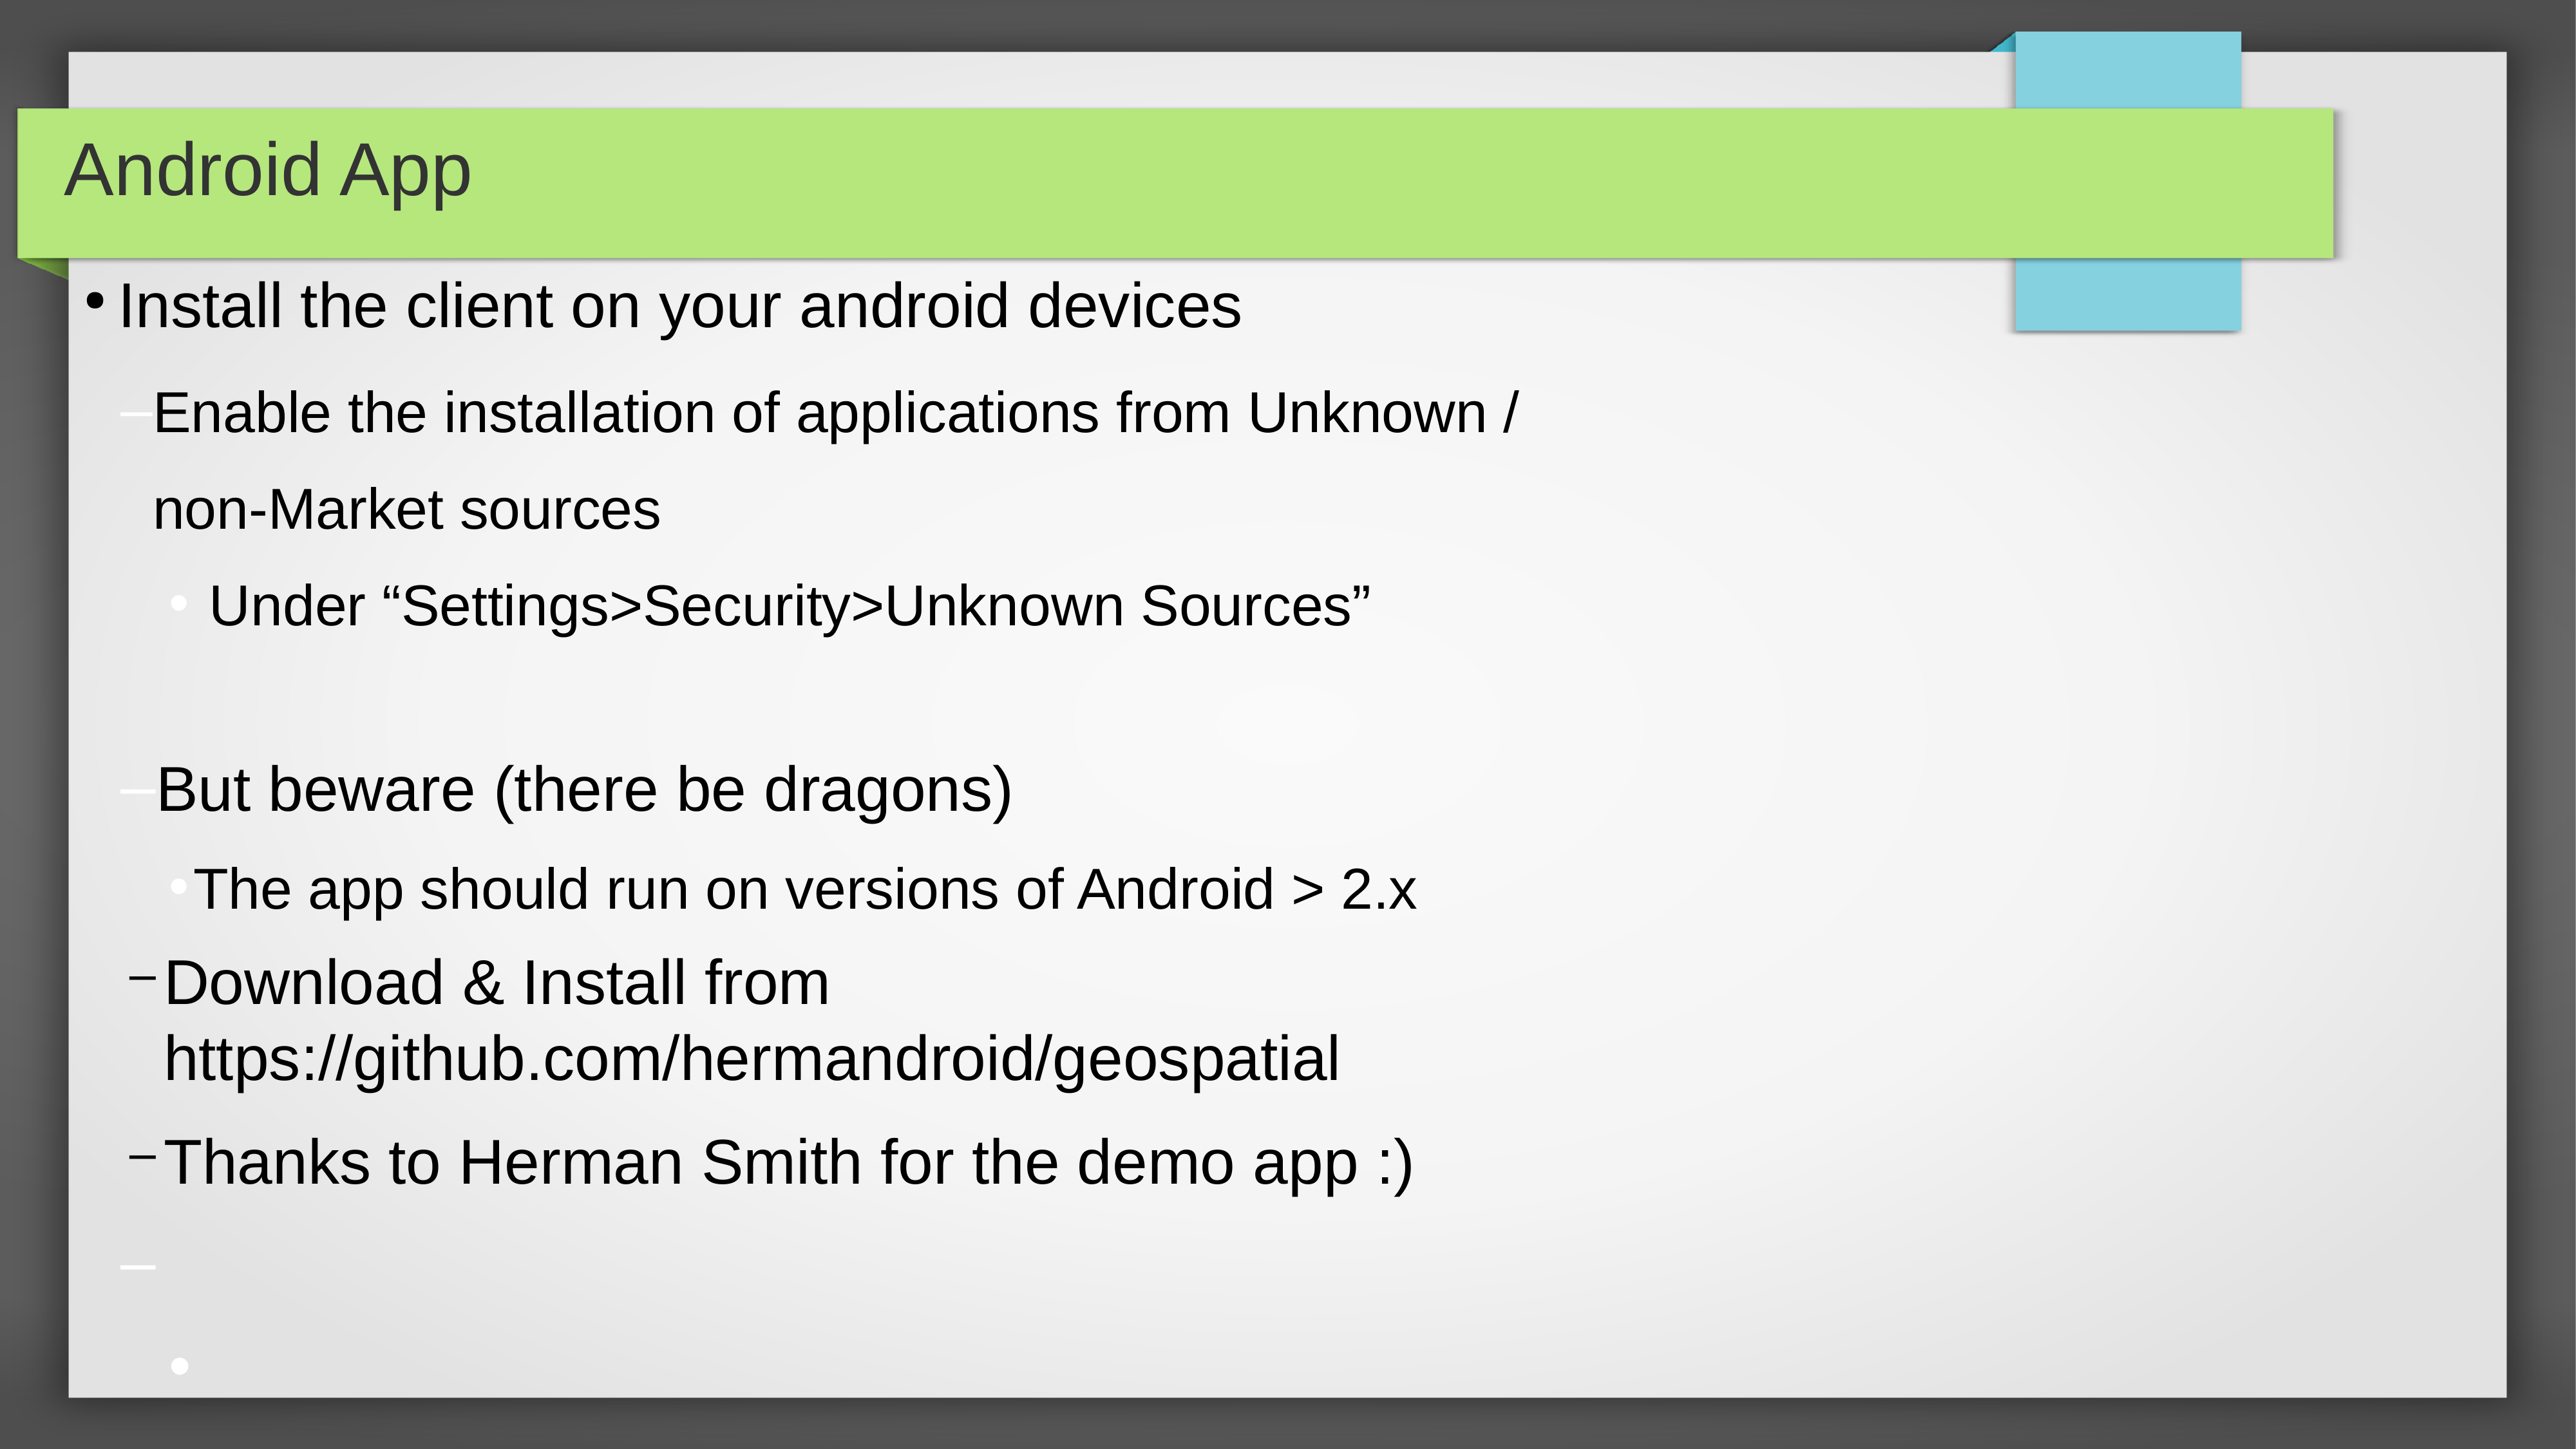

# Android App
Install the client on your android devices
Enable the installation of applications from Unknown /
non-Market sources
 Under “Settings>Security>Unknown Sources”
But beware (there be dragons)
The app should run on versions of Android > 2.x
Download & Install from https://github.com/hermandroid/geospatial
Thanks to Herman Smith for the demo app :)